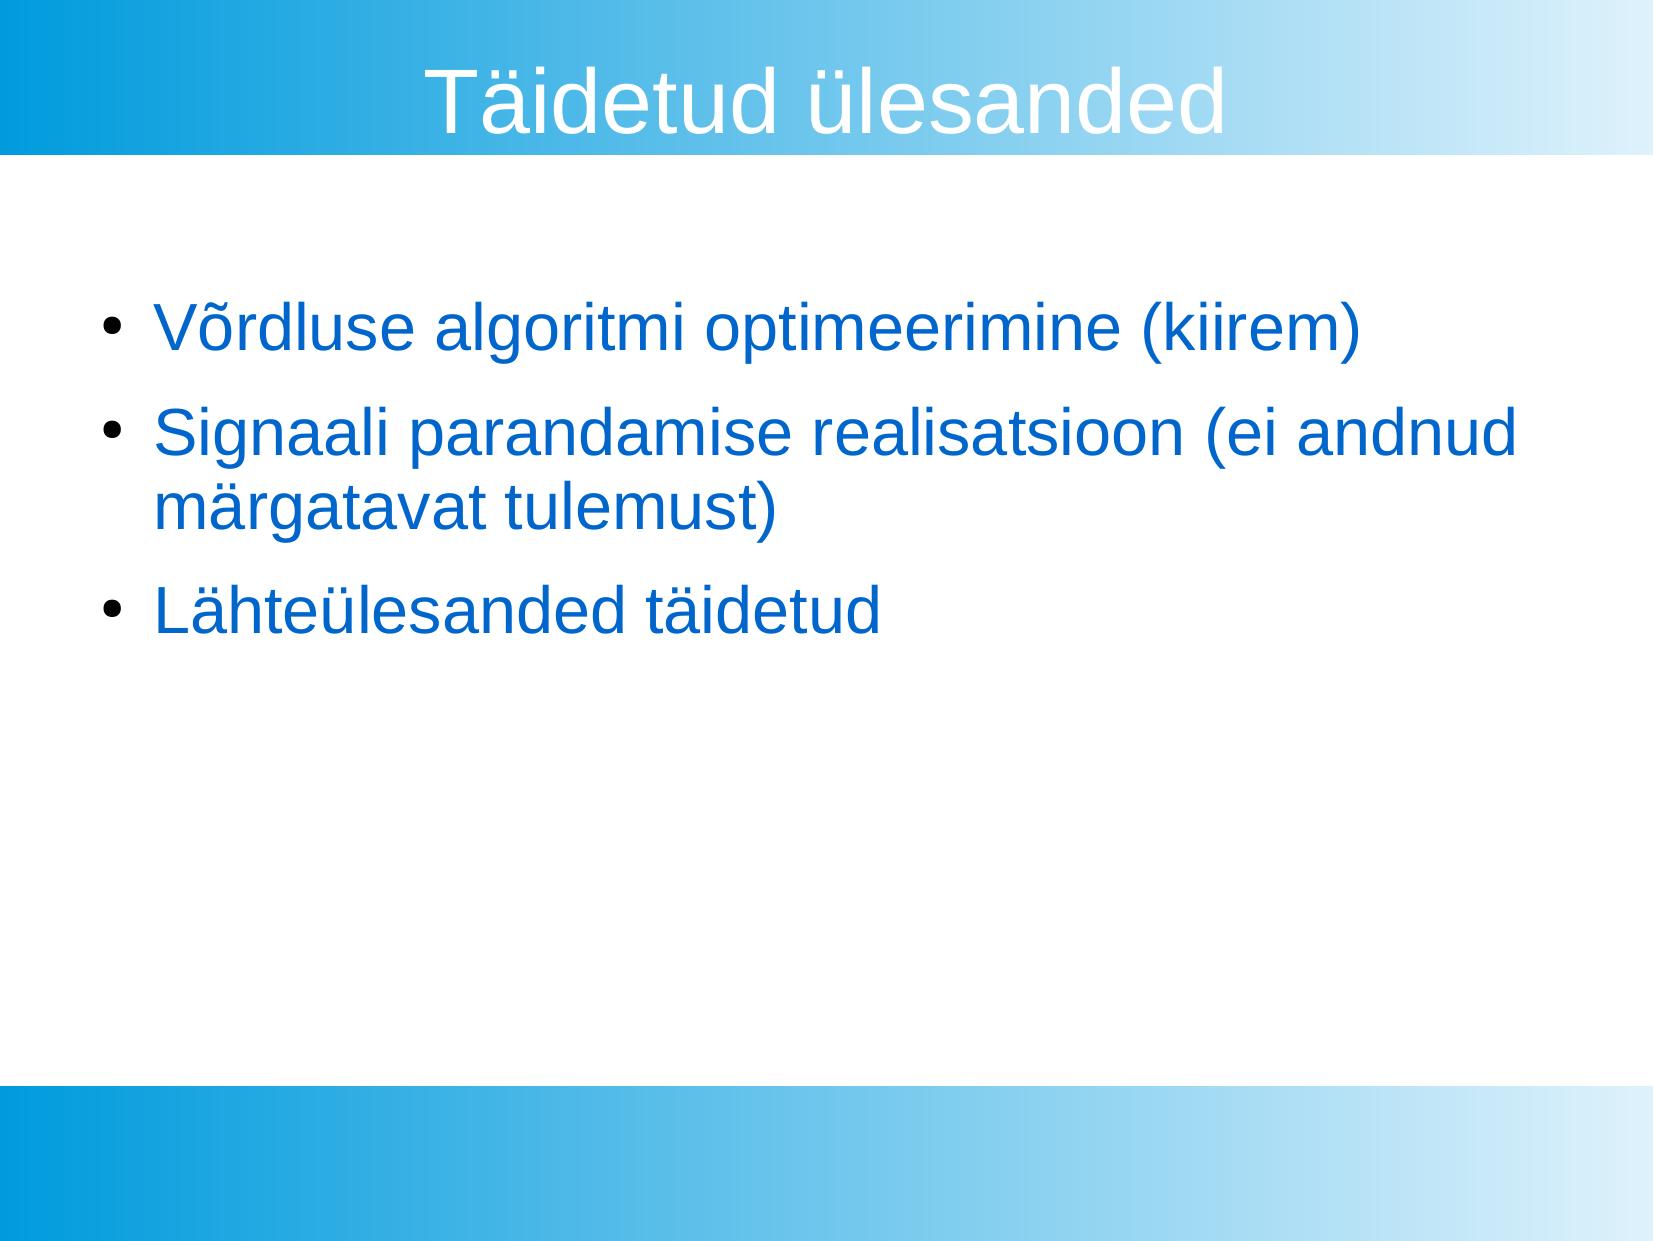

# Täidetud ülesanded
Võrdluse algoritmi optimeerimine (kiirem)
Signaali parandamise realisatsioon (ei andnud märgatavat tulemust)
Lähteülesanded täidetud